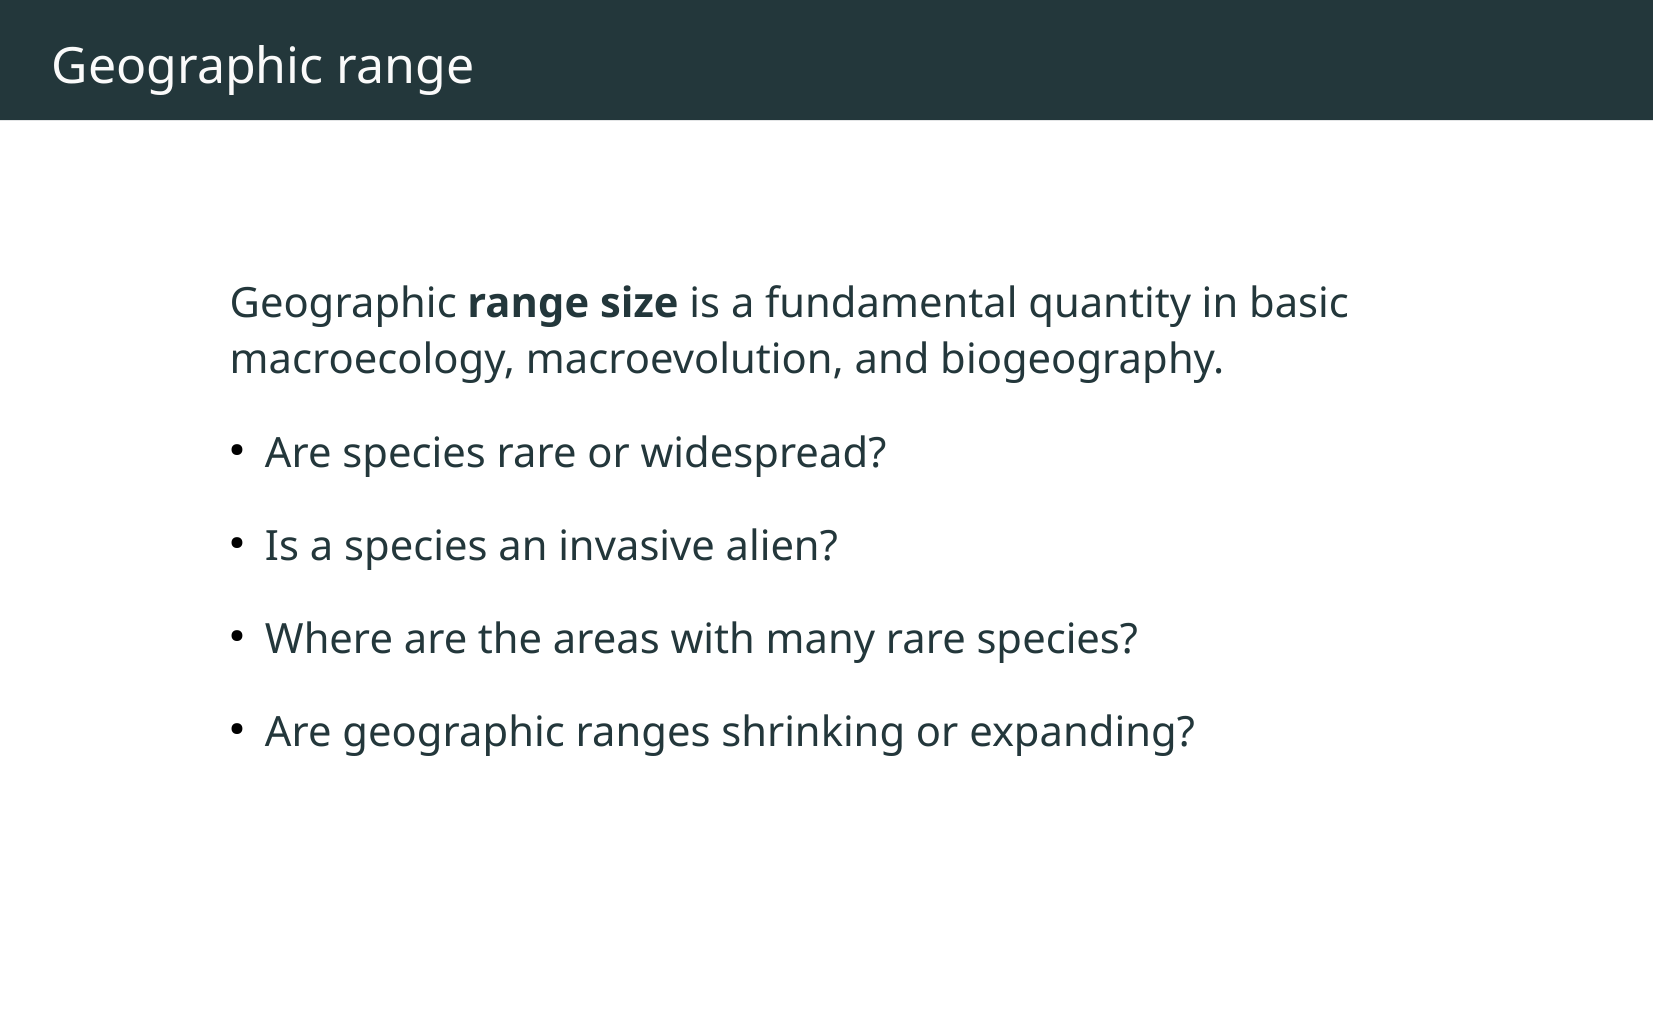

Geographic range
Geographic range size is a fundamental quantity in basic macroecology, macroevolution, and biogeography.
Are species rare or widespread?
Is a species an invasive alien?
Where are the areas with many rare species?
Are geographic ranges shrinking or expanding?